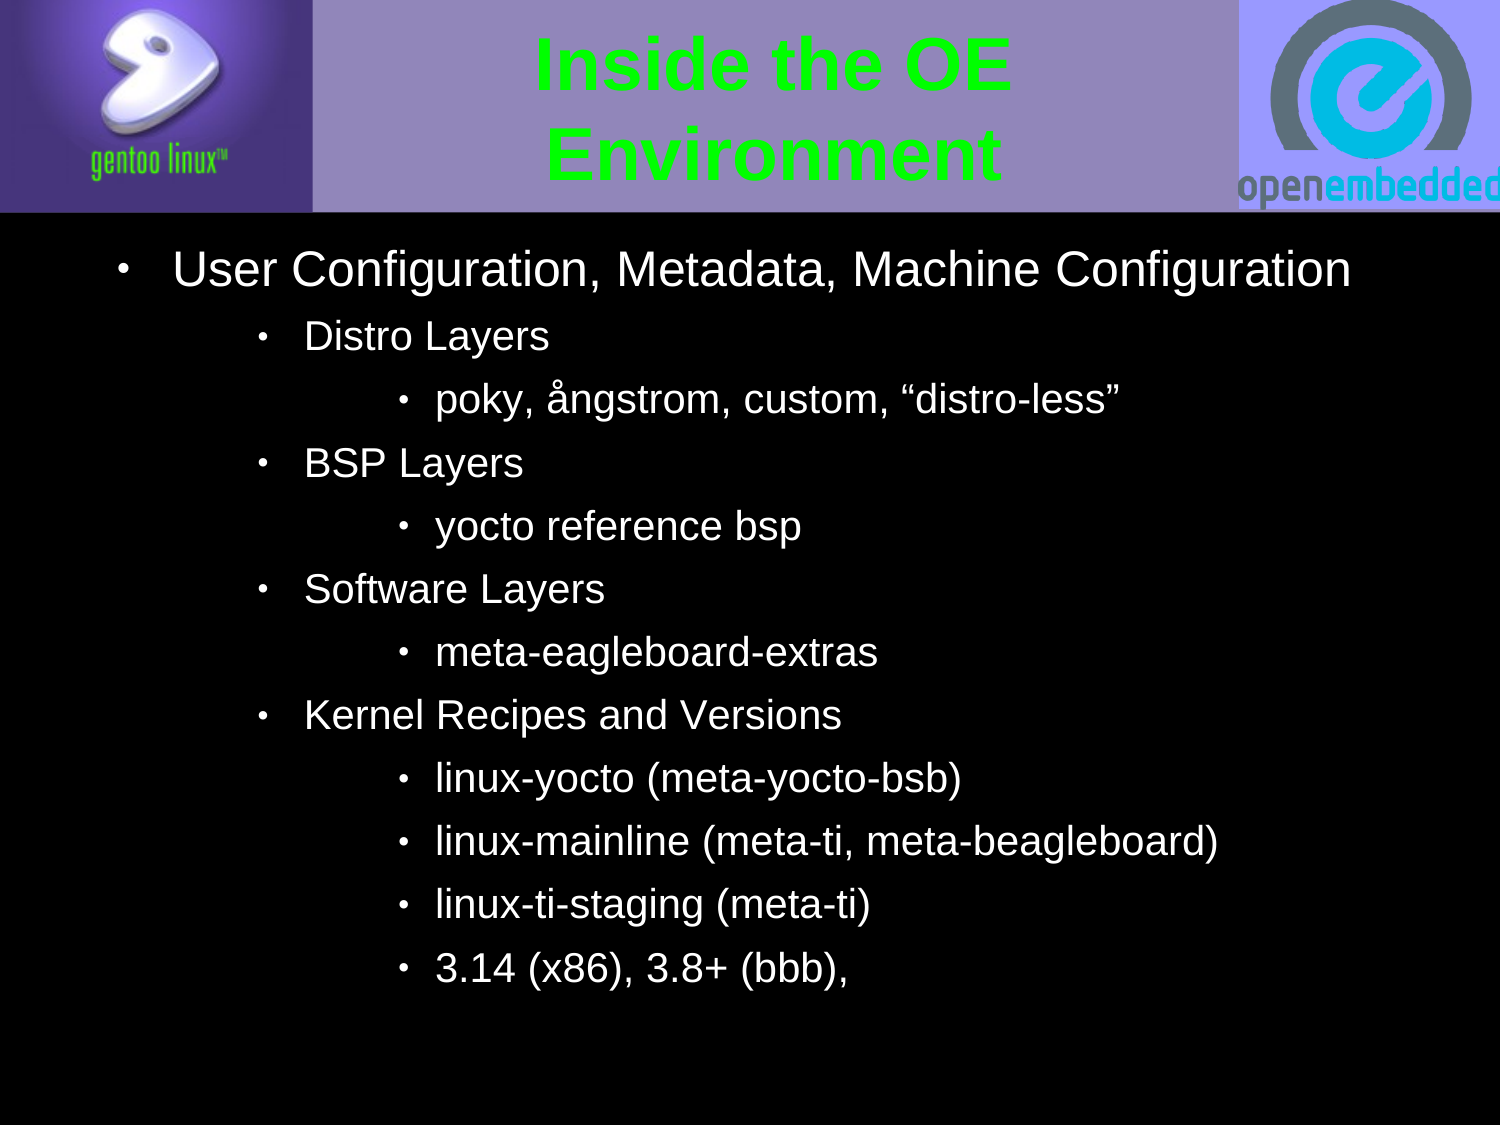

# Inside the OE Environment
User Configuration, Metadata, Machine Configuration
Distro Layers
poky, ångstrom, custom, “distro-less”
BSP Layers
yocto reference bsp
Software Layers
meta-eagleboard-extras
Kernel Recipes and Versions
linux-yocto (meta-yocto-bsb)
linux-mainline (meta-ti, meta-beagleboard)
linux-ti-staging (meta-ti)
3.14 (x86), 3.8+ (bbb),